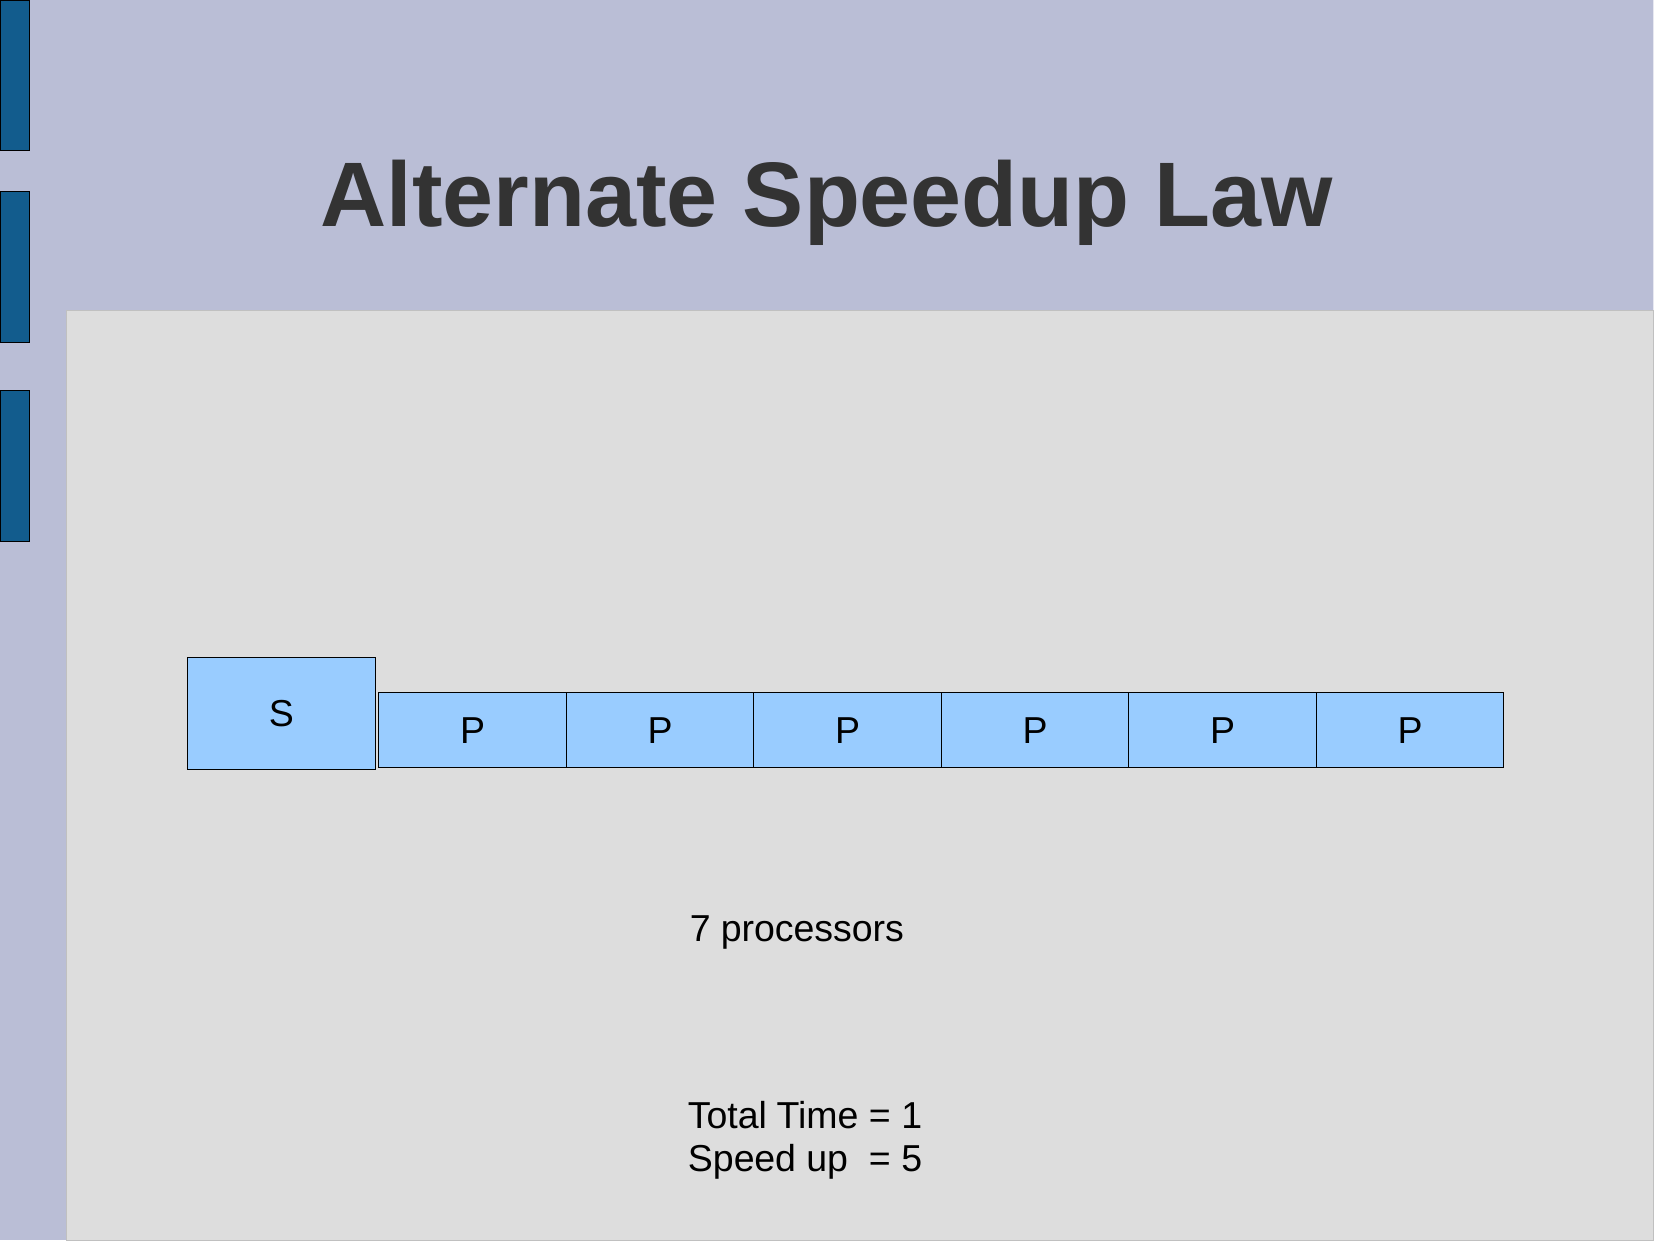

# Alternate Speedup Law
S
P
P
P
P
P
P
P
7 processors
Total Time = 1
Speed up = 5